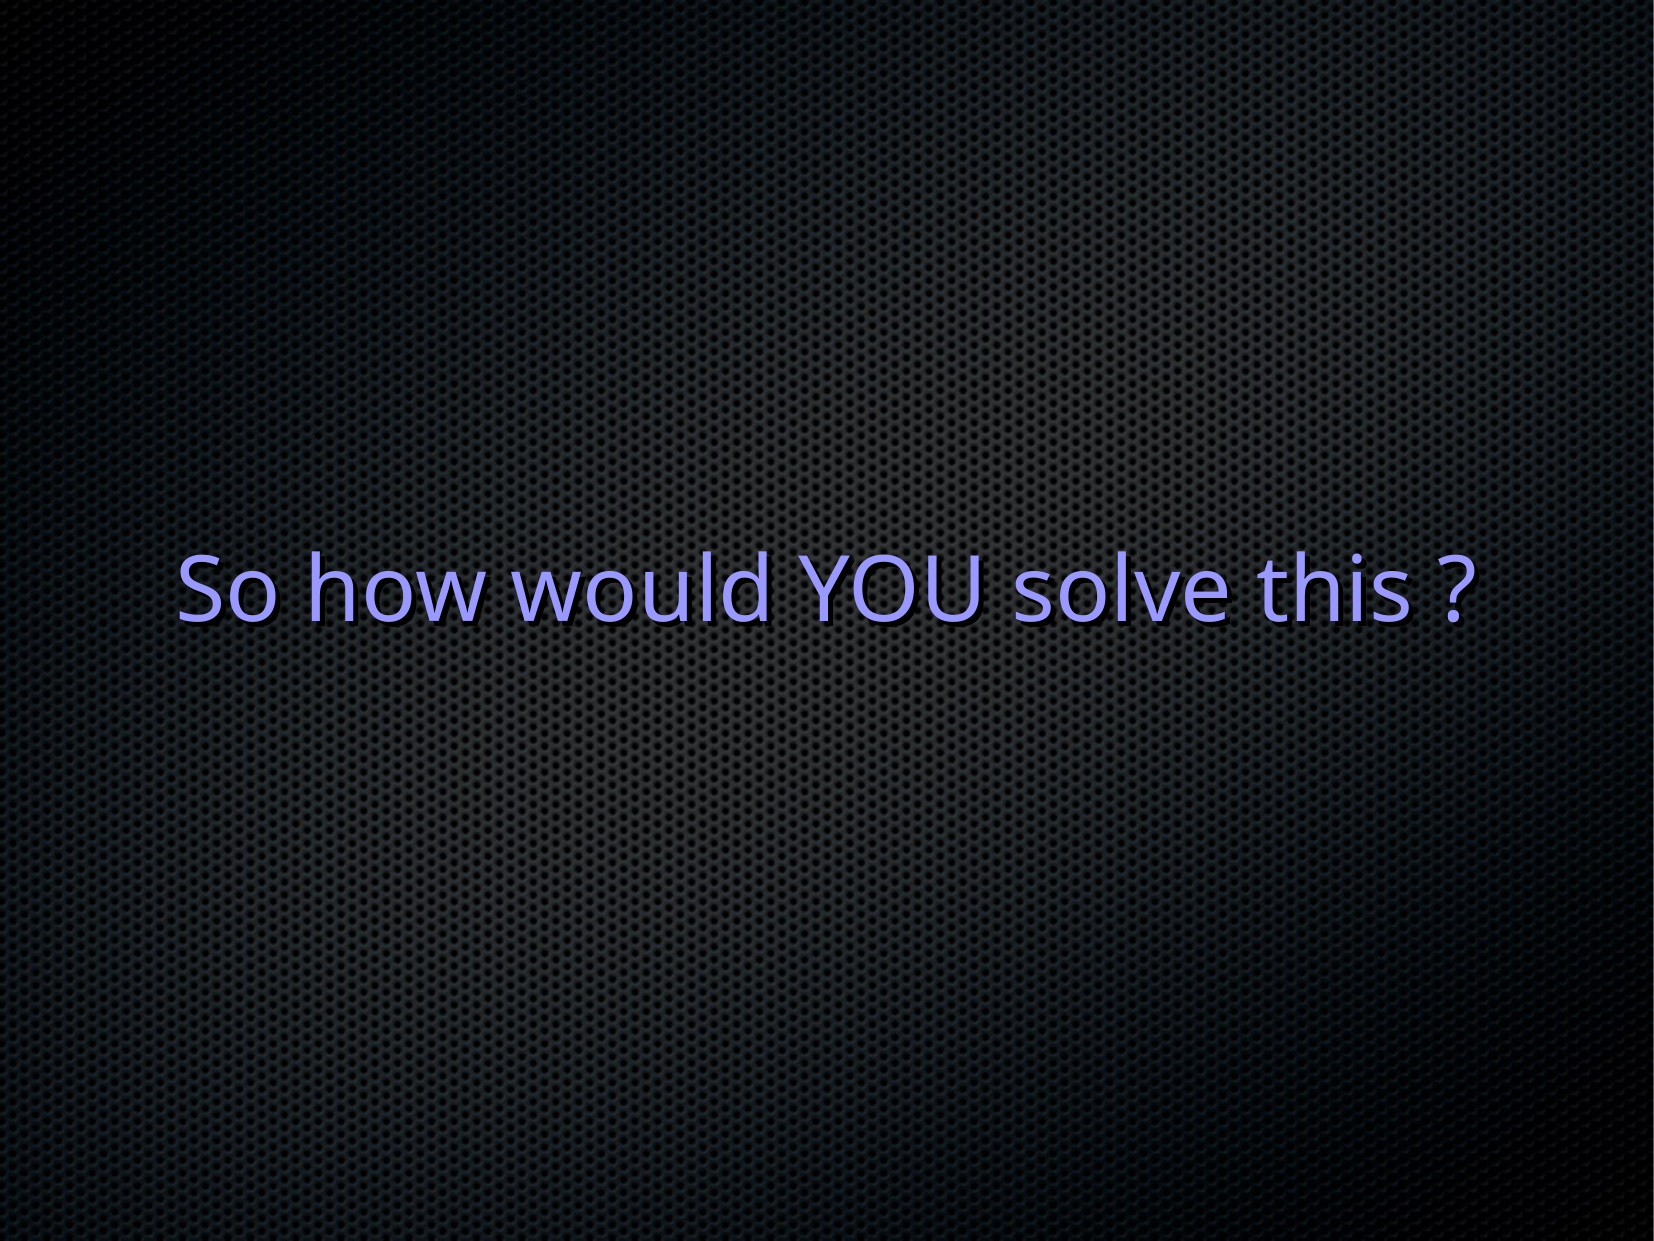

# So how would YOU solve this ?